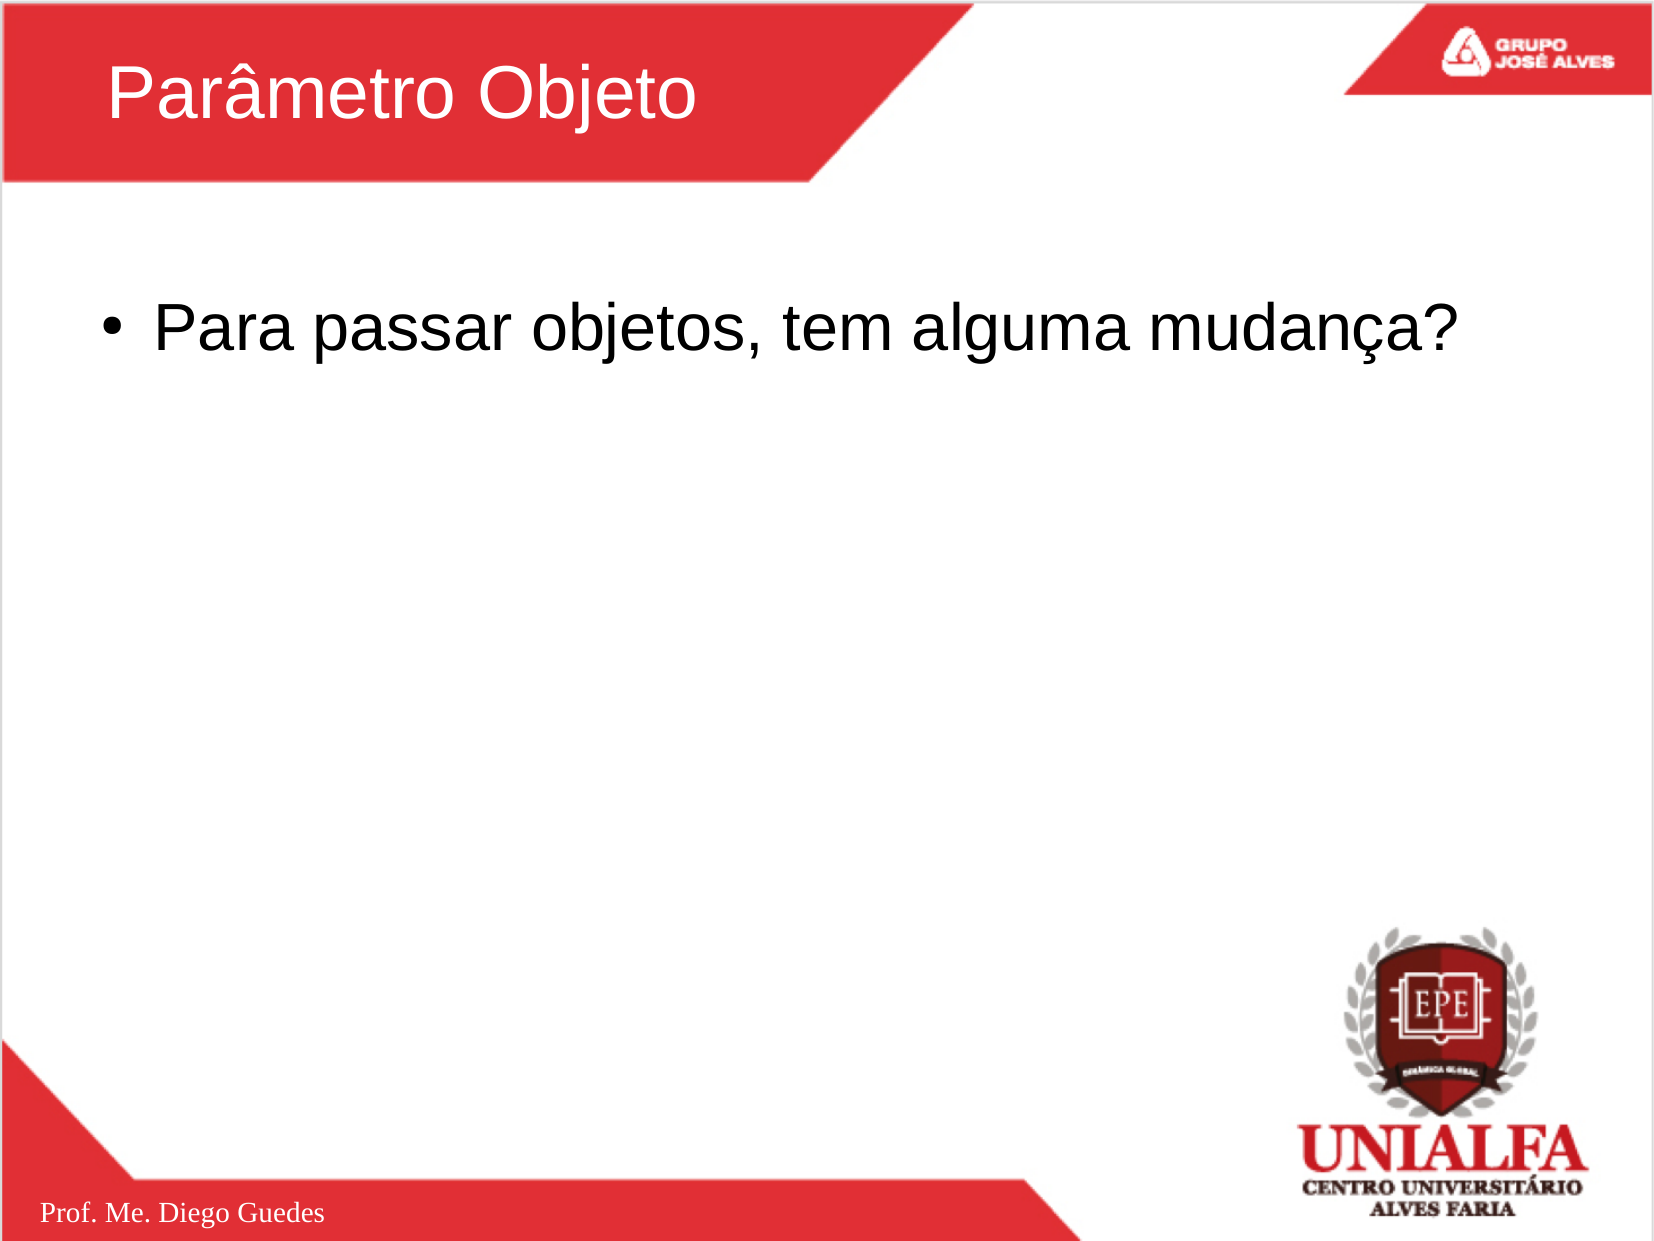

# Parâmetro Objeto
Para passar objetos, tem alguma mudança?